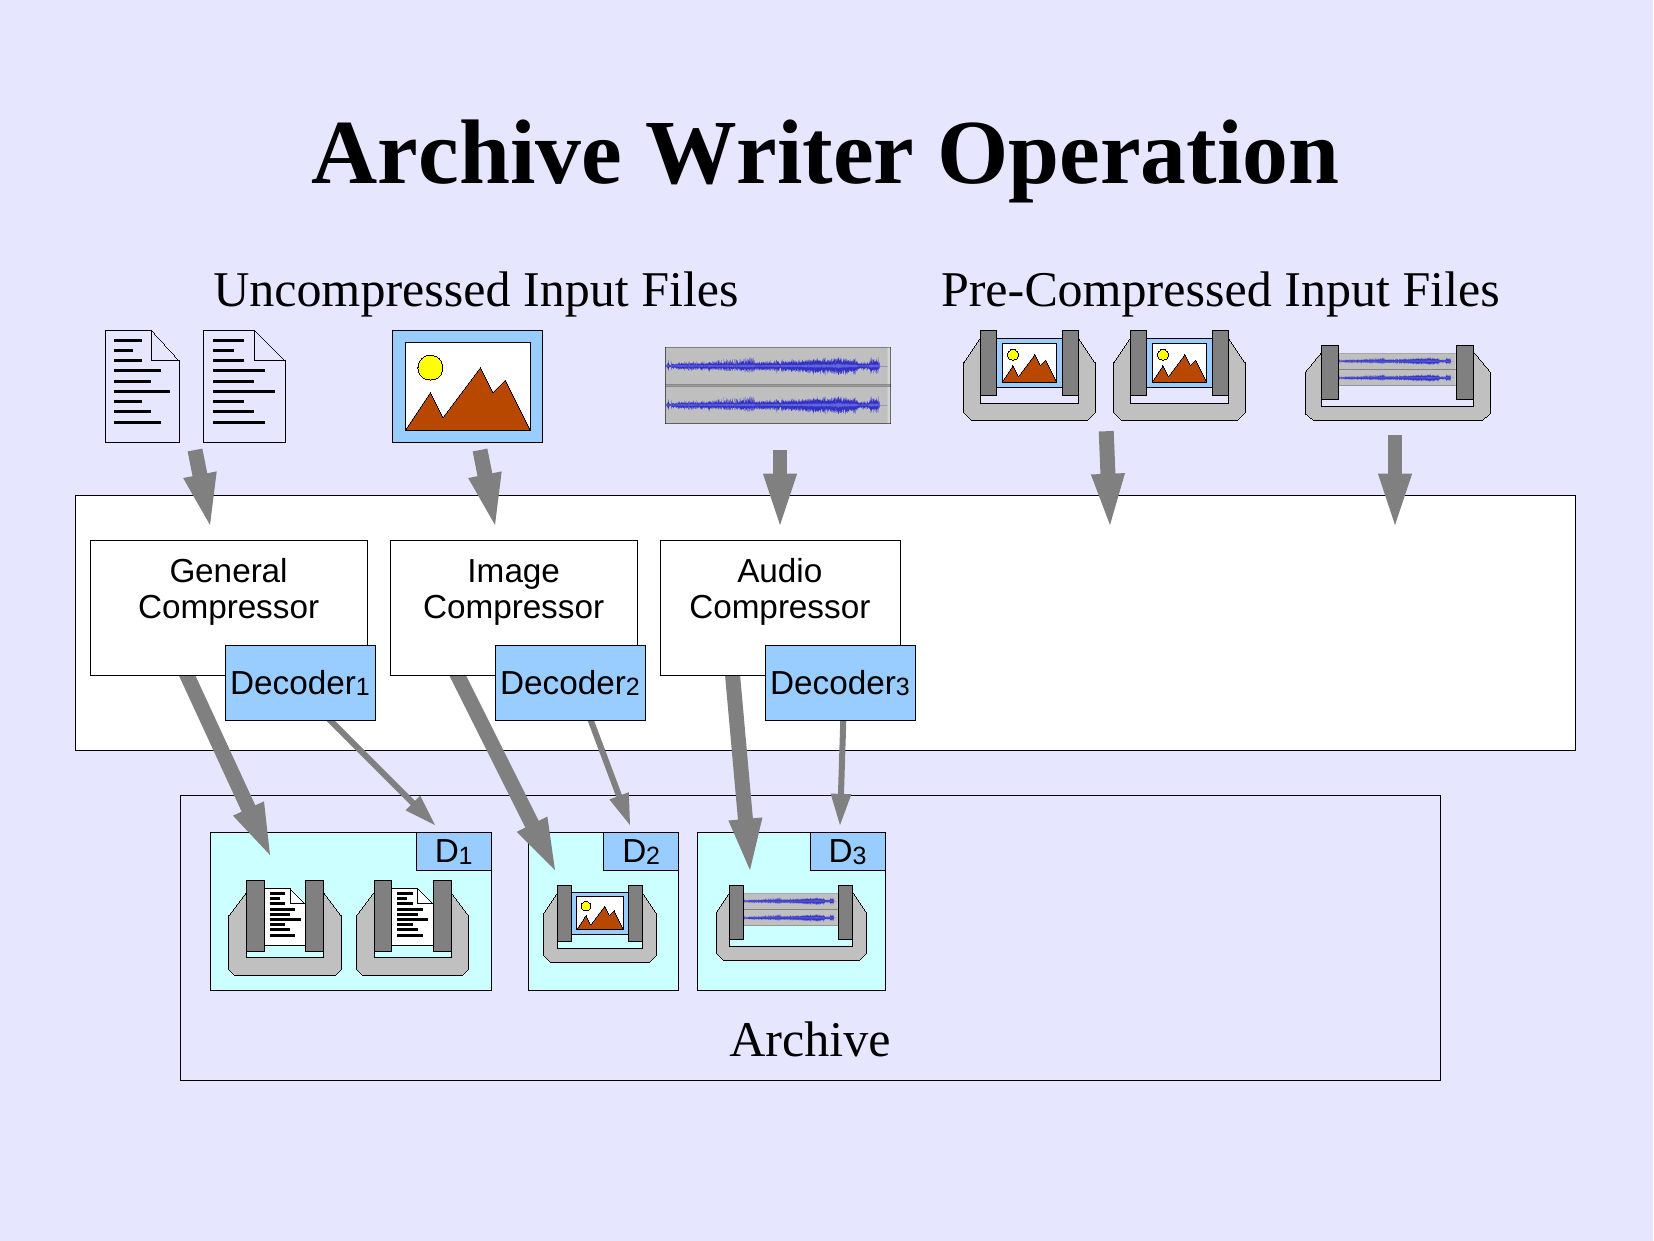

# Archive Writer Operation
Uncompressed Input Files
Pre-Compressed Input Files
General
Compressor
Image
Compressor
Audio
Compressor
Decoder1
Decoder2
Decoder3
D1
D2
D3
Archive